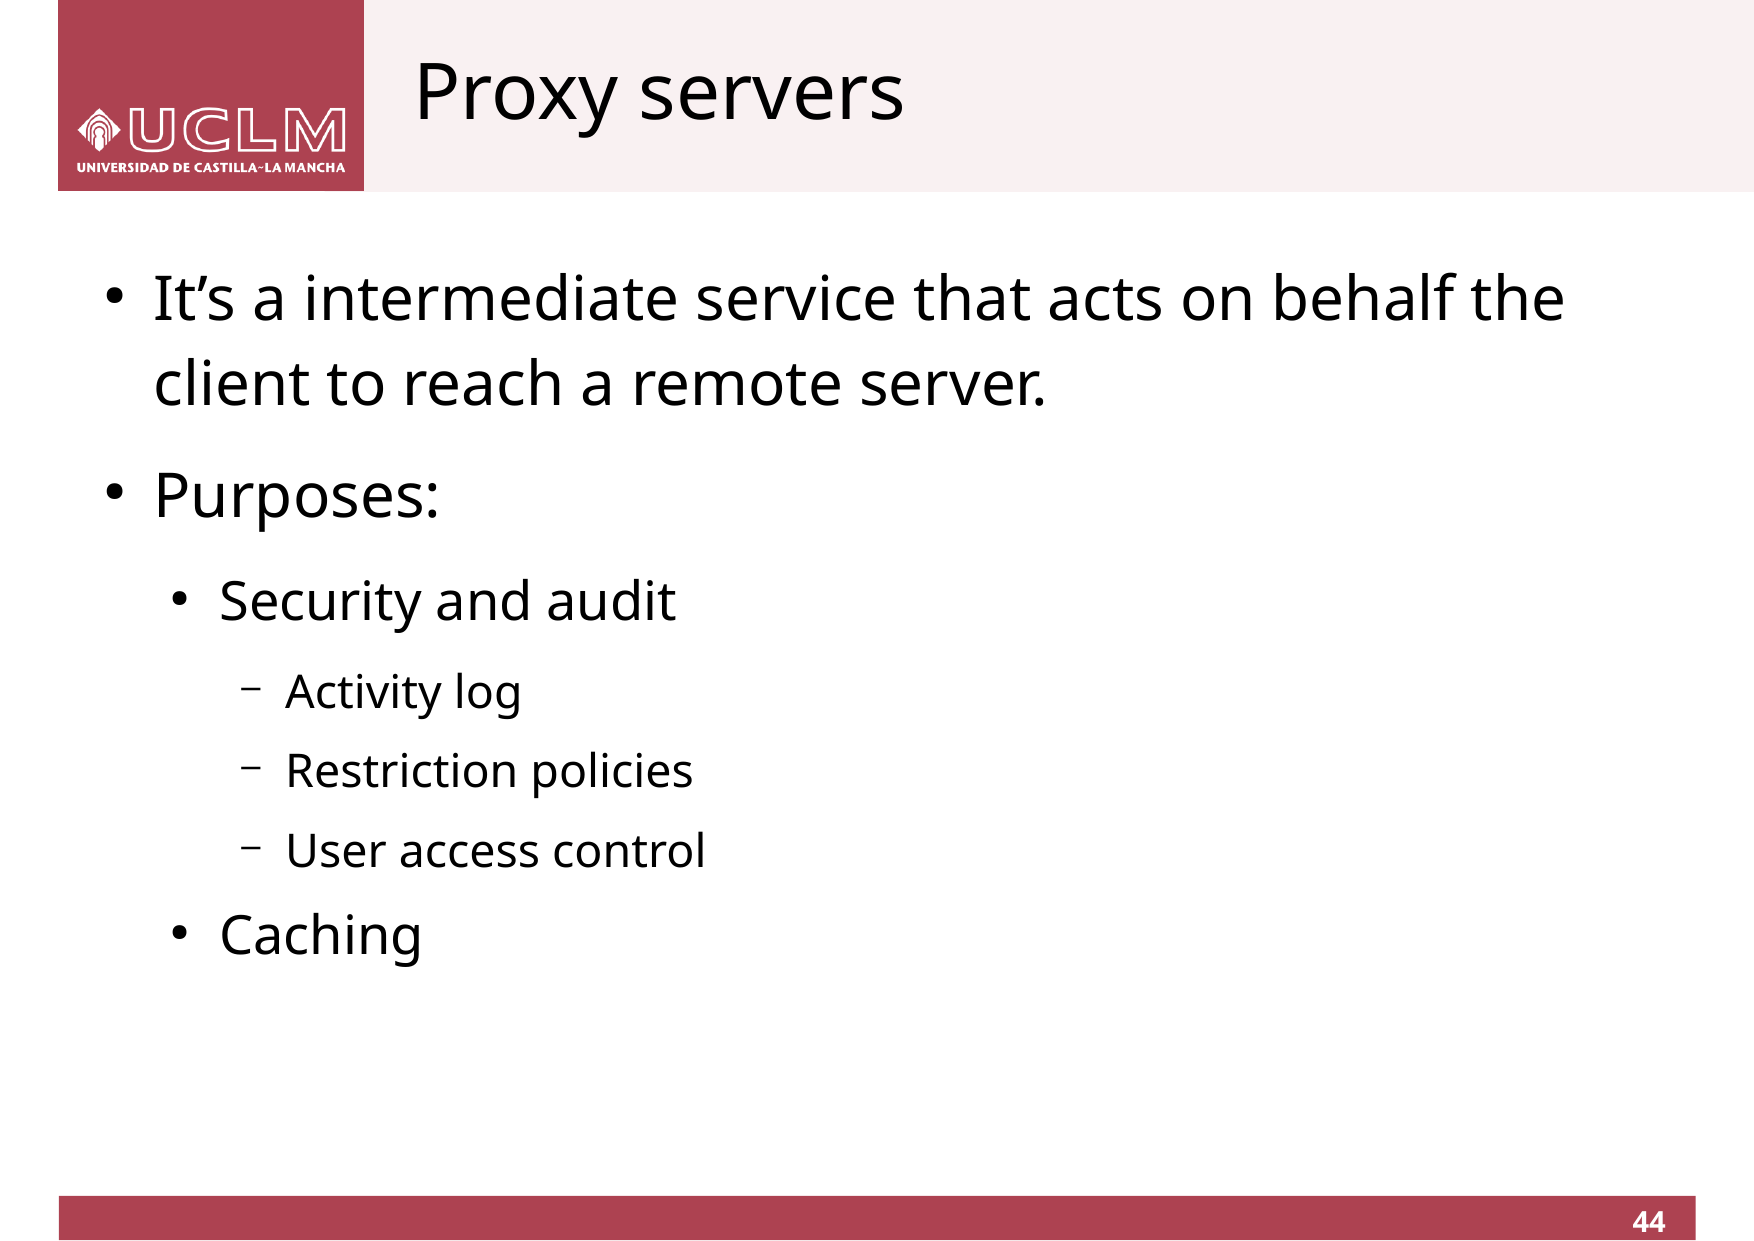

# Proxy servers
It’s a intermediate service that acts on behalf the client to reach a remote server.
Purposes:
Security and audit
Activity log
Restriction policies
User access control
Caching
44